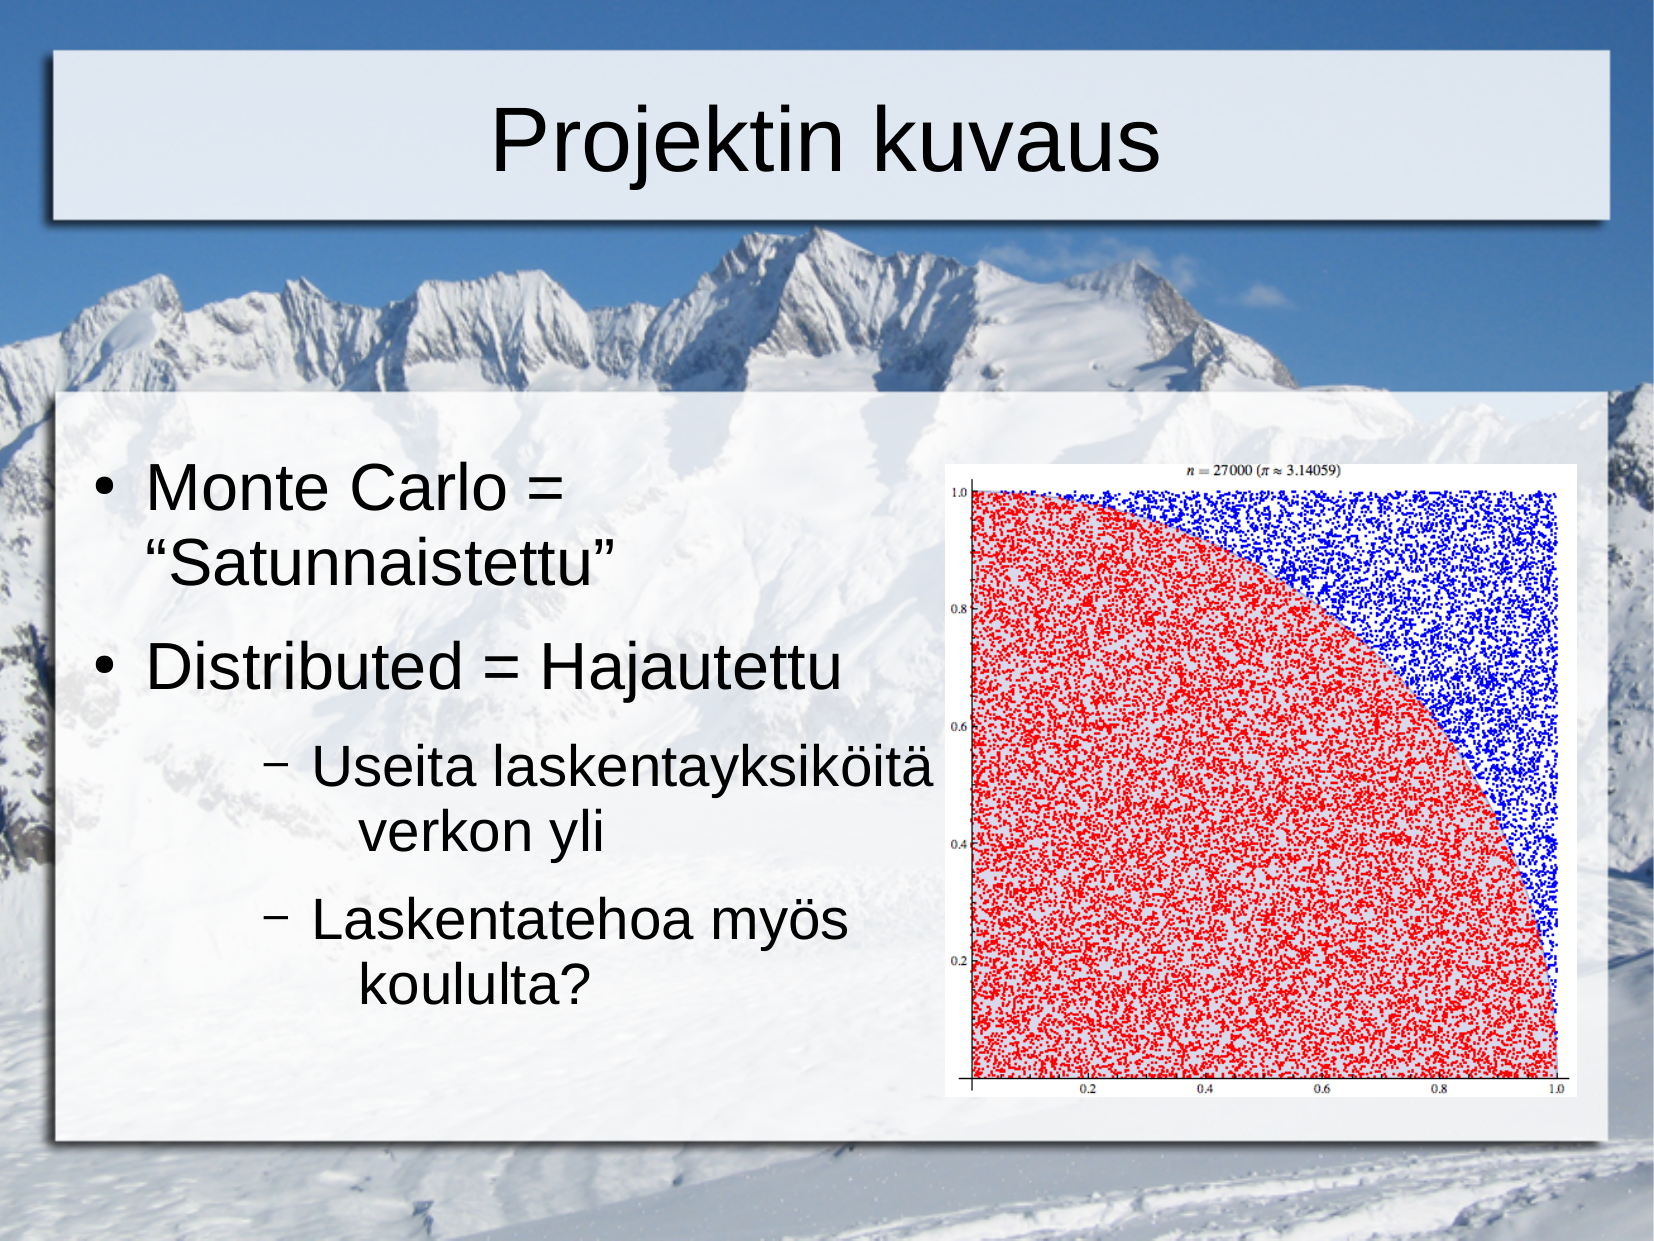

# Projektin kuvaus
Monte Carlo = “Satunnaistettu”
Distributed = Hajautettu
Useita laskentayksiköitä verkon yli
Laskentatehoa myös koululta?